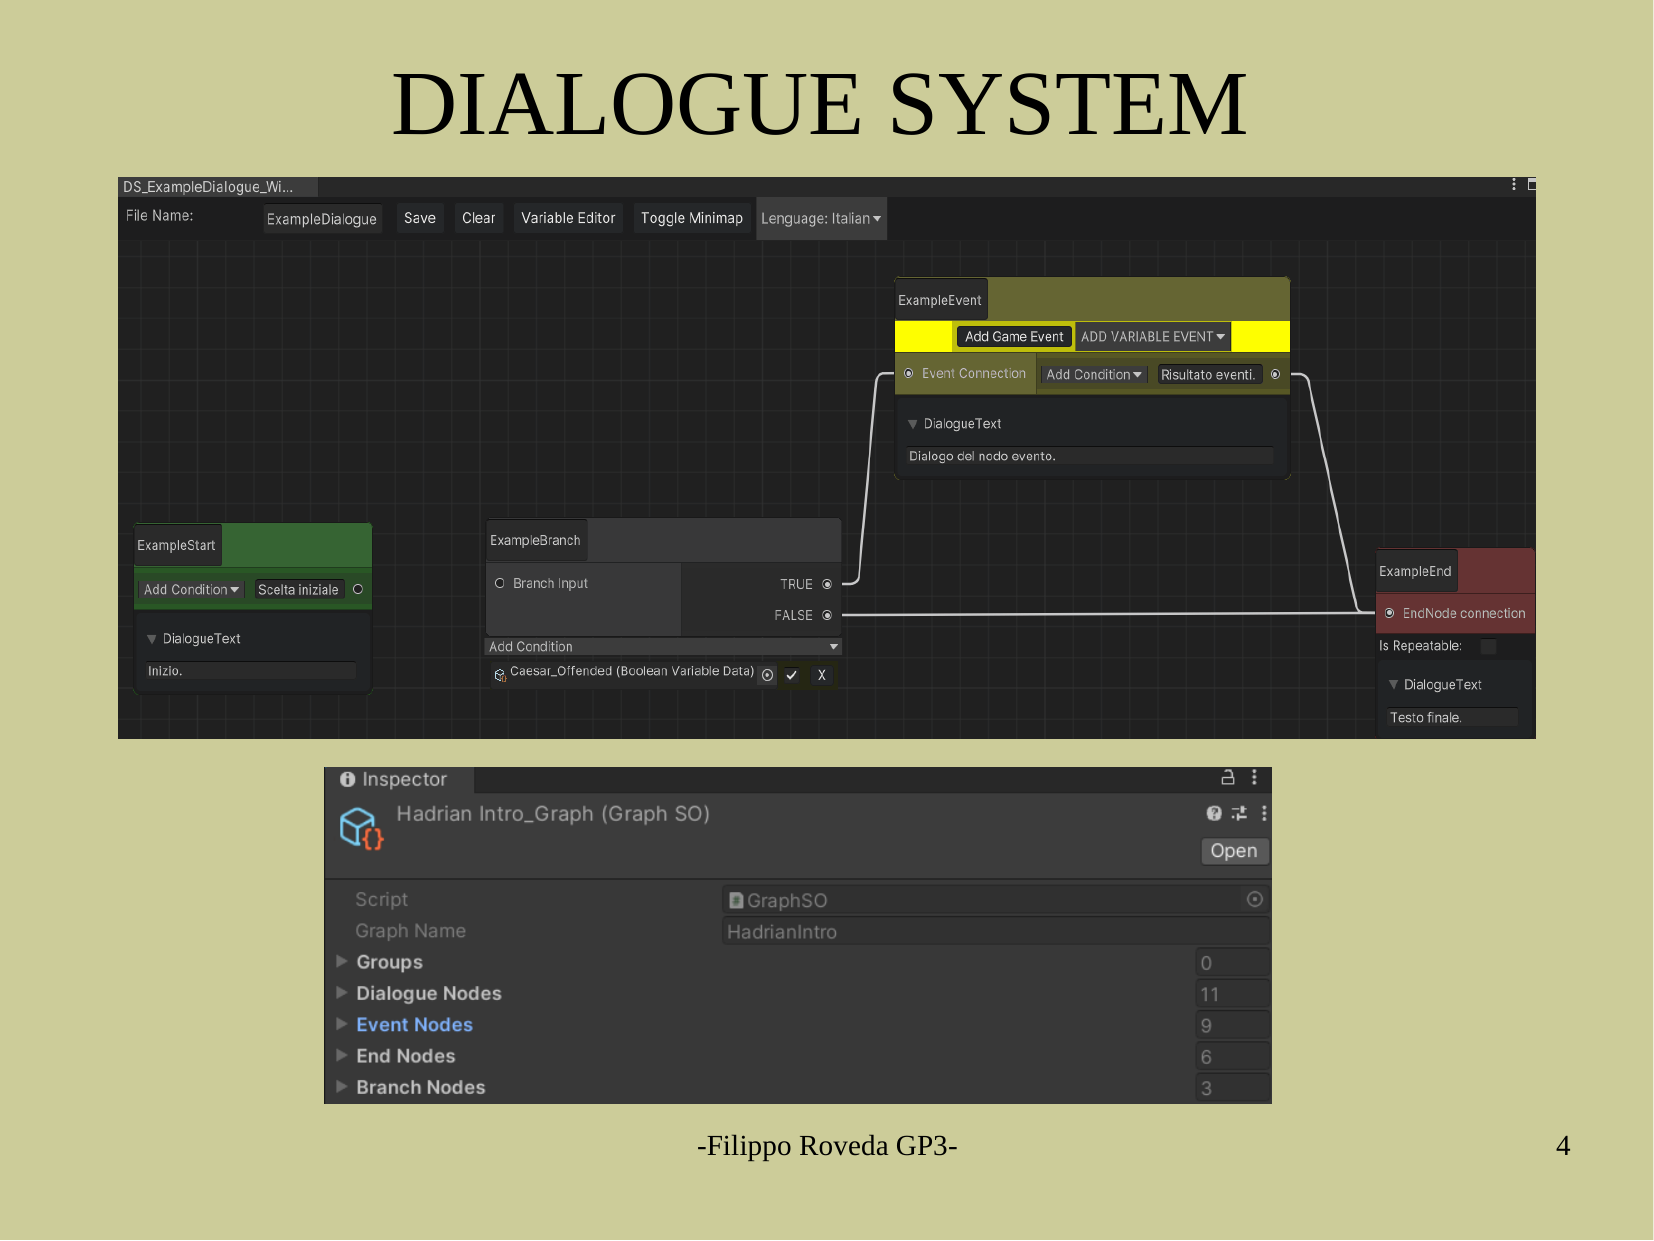

# DIALOGUE SYSTEM
-Filippo Roveda GP3-
4